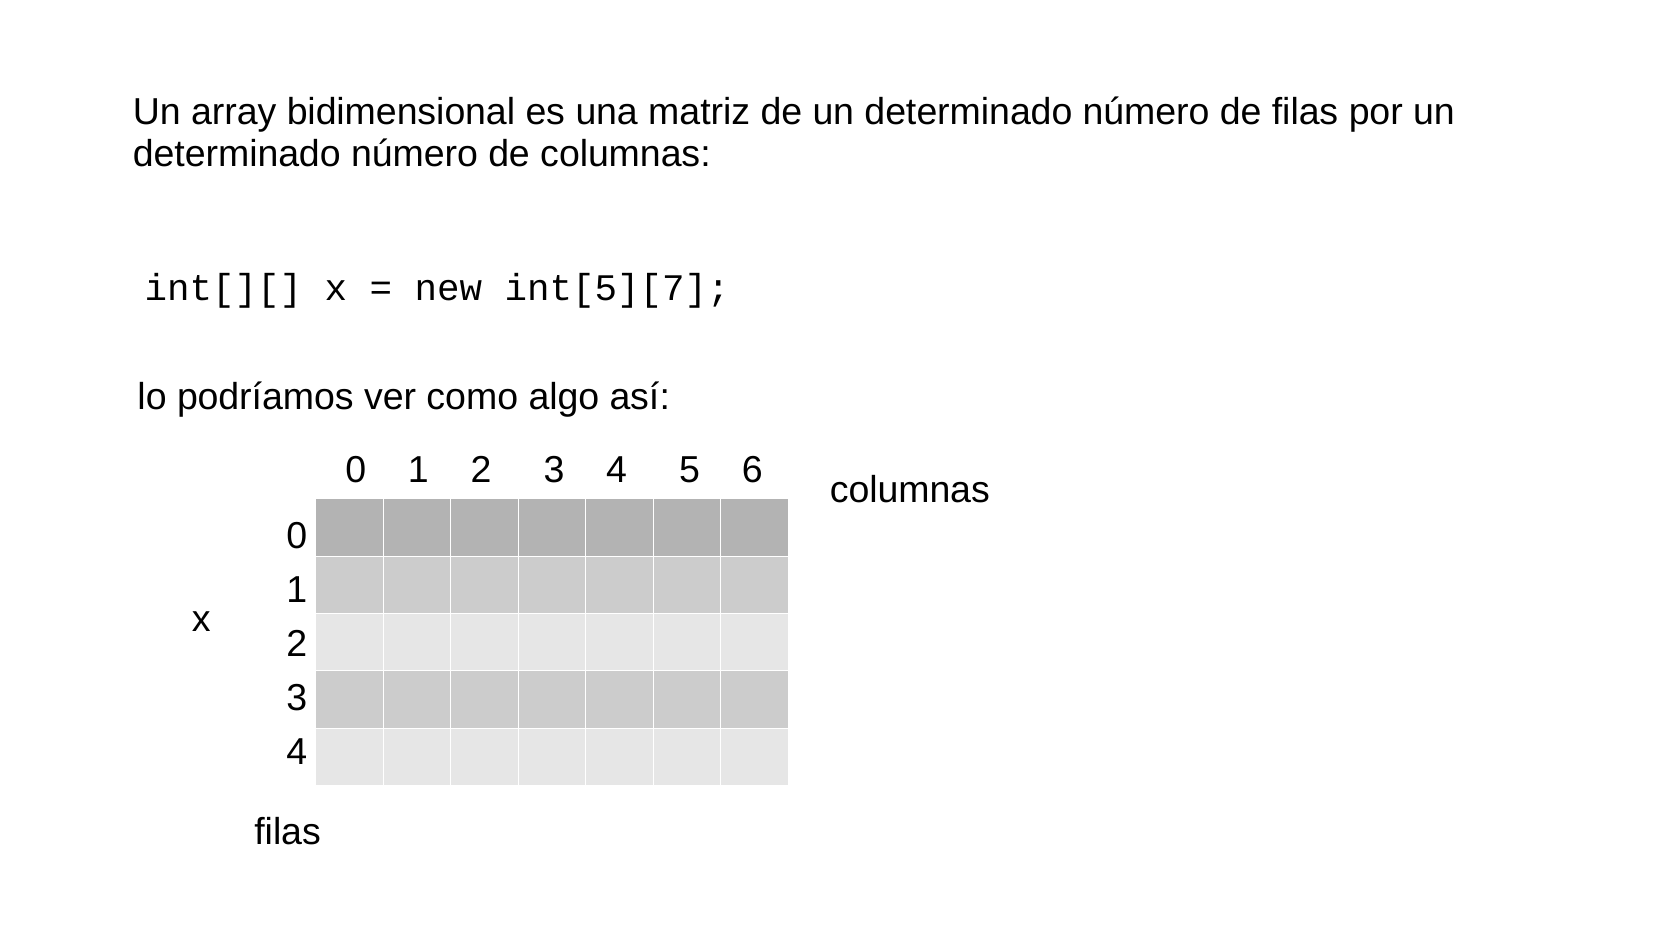

Un array bidimensional es una matriz de un determinado número de filas por un
determinado número de columnas:
int[][] x = new int[5][7];
lo podríamos ver como algo así:
0 1 2 3 4 5 6
columnas
| | | | | | | |
| --- | --- | --- | --- | --- | --- | --- |
| | | | | | | |
| | | | | | | |
| | | | | | | |
| | | | | | | |
0
1
2
3
4
x
filas